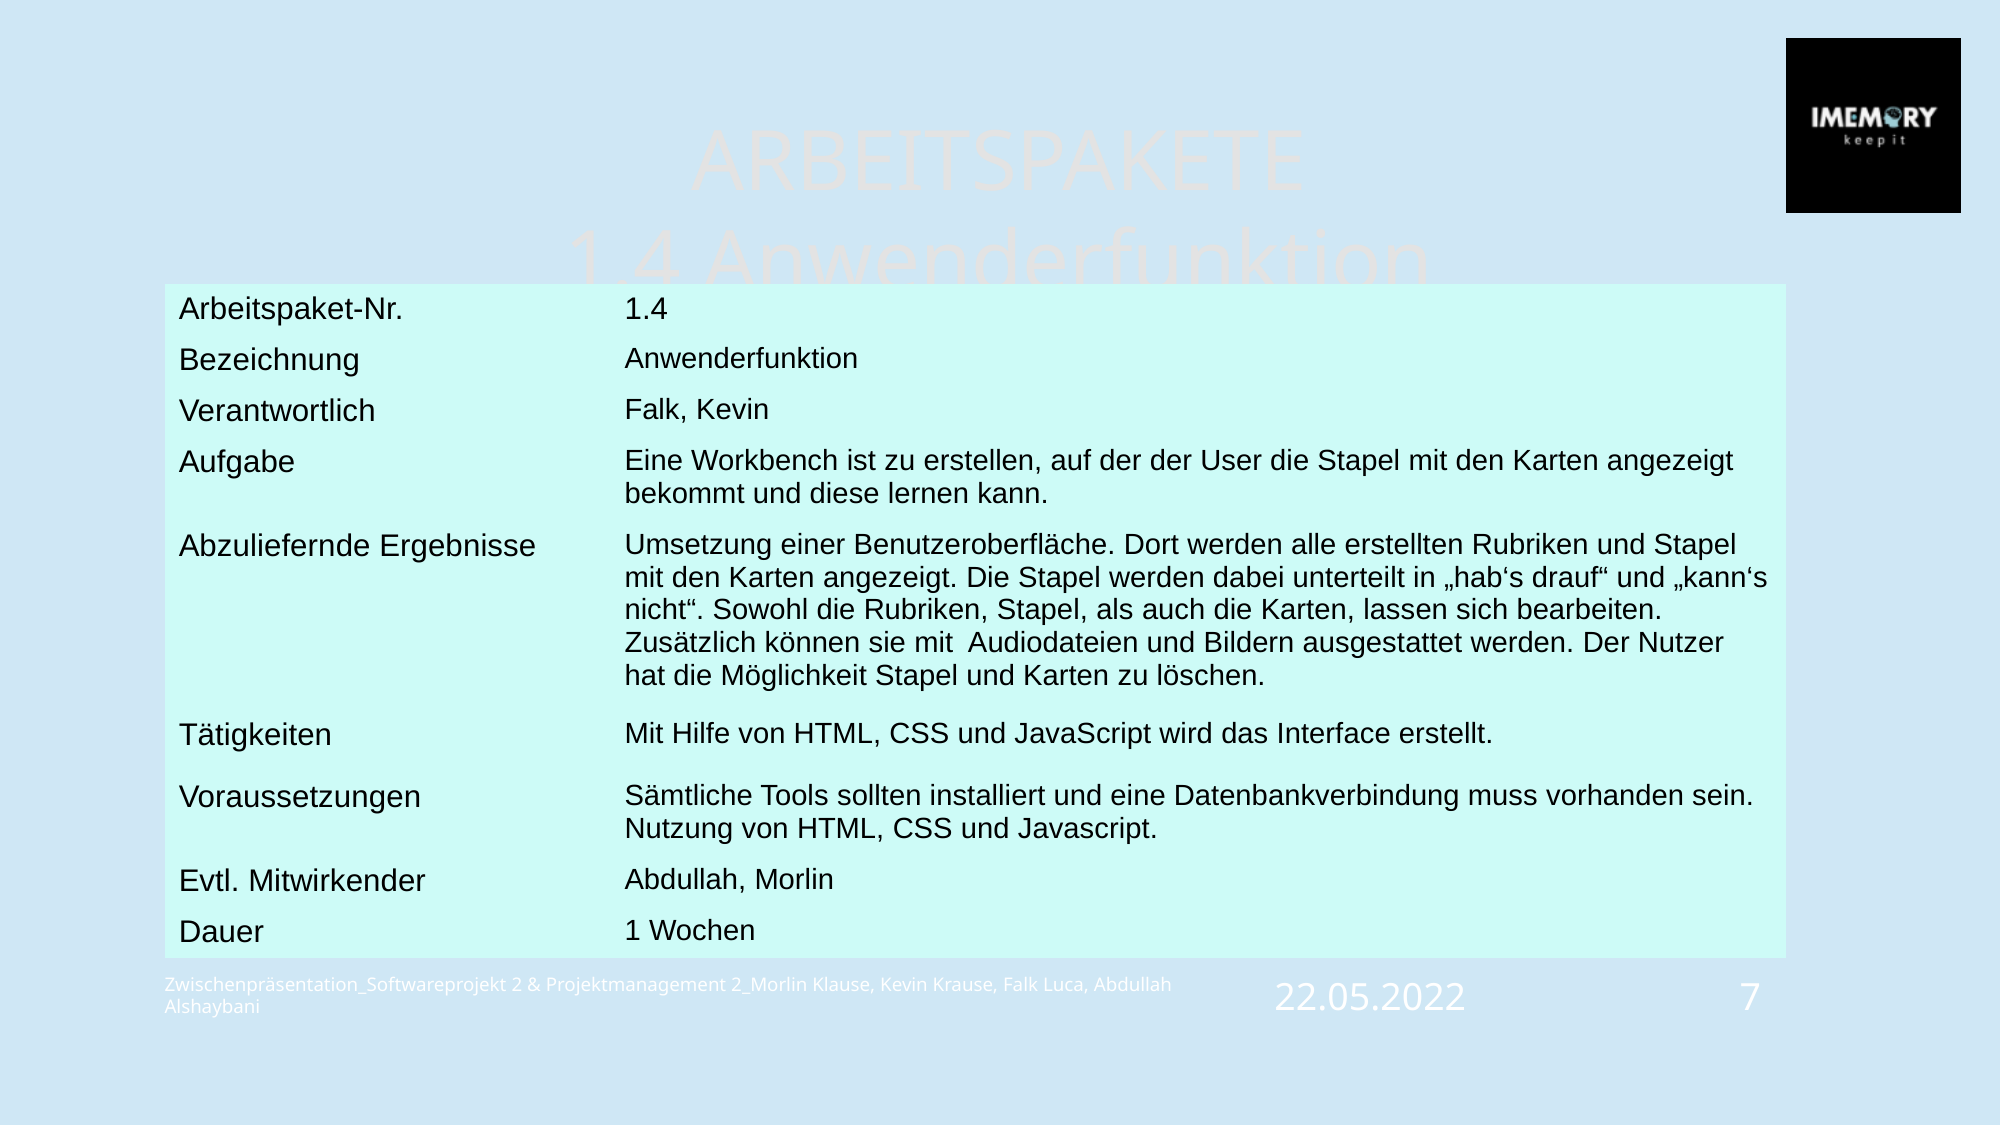

# ARBEITSPAKETE 1.4 Anwenderfunktion
| Arbeitspaket-Nr. | 1.4 |
| --- | --- |
| Bezeichnung | Anwenderfunktion |
| Verantwortlich | Falk, Kevin |
| Aufgabe | Eine Workbench ist zu erstellen, auf der der User die Stapel mit den Karten angezeigt bekommt und diese lernen kann. |
| Abzuliefernde Ergebnisse | Umsetzung einer Benutzeroberfläche. Dort werden alle erstellten Rubriken und Stapel mit den Karten angezeigt. Die Stapel werden dabei unterteilt in „hab‘s drauf“ und „kann‘s nicht“. Sowohl die Rubriken, Stapel, als auch die Karten, lassen sich bearbeiten. Zusätzlich können sie mit Audiodateien und Bildern ausgestattet werden. Der Nutzer hat die Möglichkeit Stapel und Karten zu löschen. |
| Tätigkeiten | Mit Hilfe von HTML, CSS und JavaScript wird das Interface erstellt. |
| Voraussetzungen | Sämtliche Tools sollten installiert und eine Datenbankverbindung muss vorhanden sein. Nutzung von HTML, CSS und Javascript. |
| Evtl. Mitwirkender | Abdullah, Morlin |
| Dauer | 1 Wochen |
Zwischenpräsentation_Softwareprojekt 2 & Projektmanagement 2_Morlin Klause, Kevin Krause, Falk Luca, Abdullah Alshaybani
22.05.2022